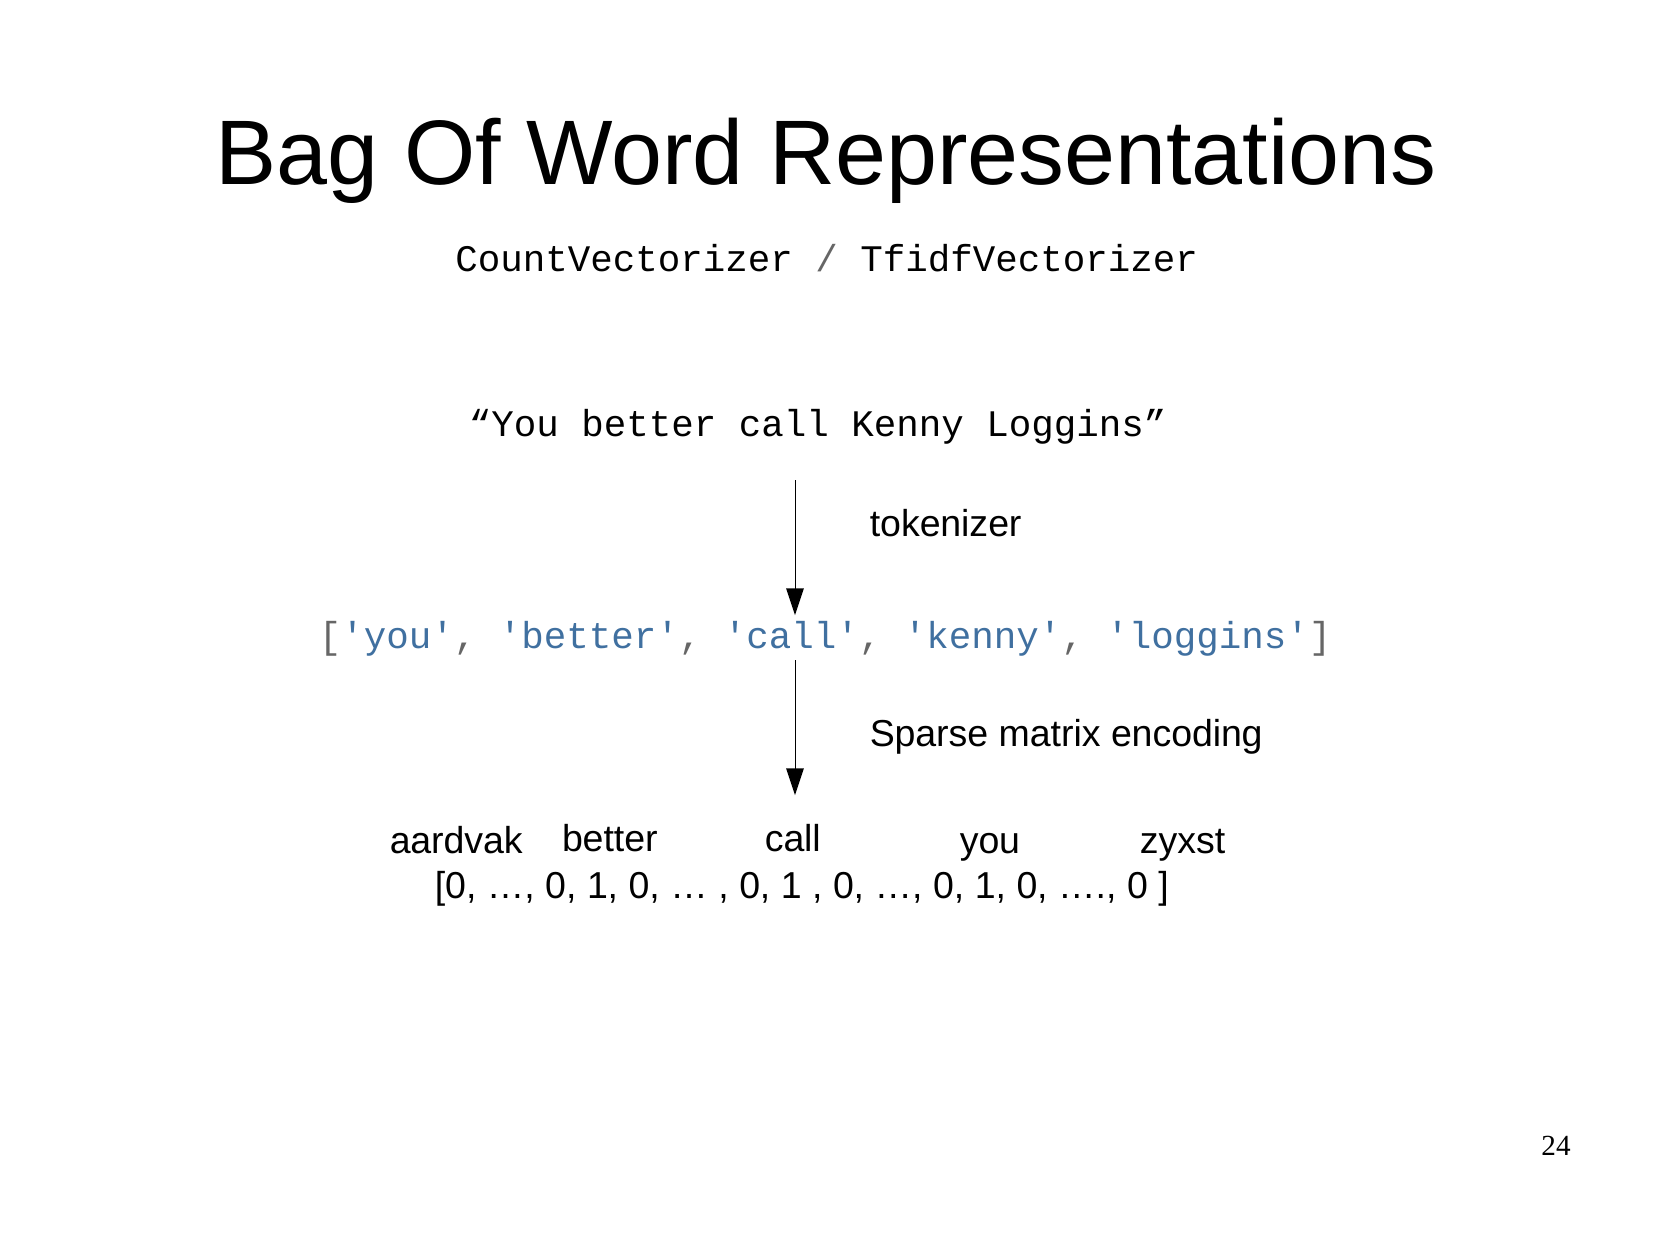

# Bag Of Word Representations
CountVectorizer / TfidfVectorizer
“You better call Kenny Loggins”
tokenizer
['you', 'better', 'call', 'kenny', 'loggins']
Sparse matrix encoding
call
better
aardvak
you
zyxst
[0, …, 0, 1, 0, … , 0, 1 , 0, …, 0, 1, 0, …., 0 ]
24